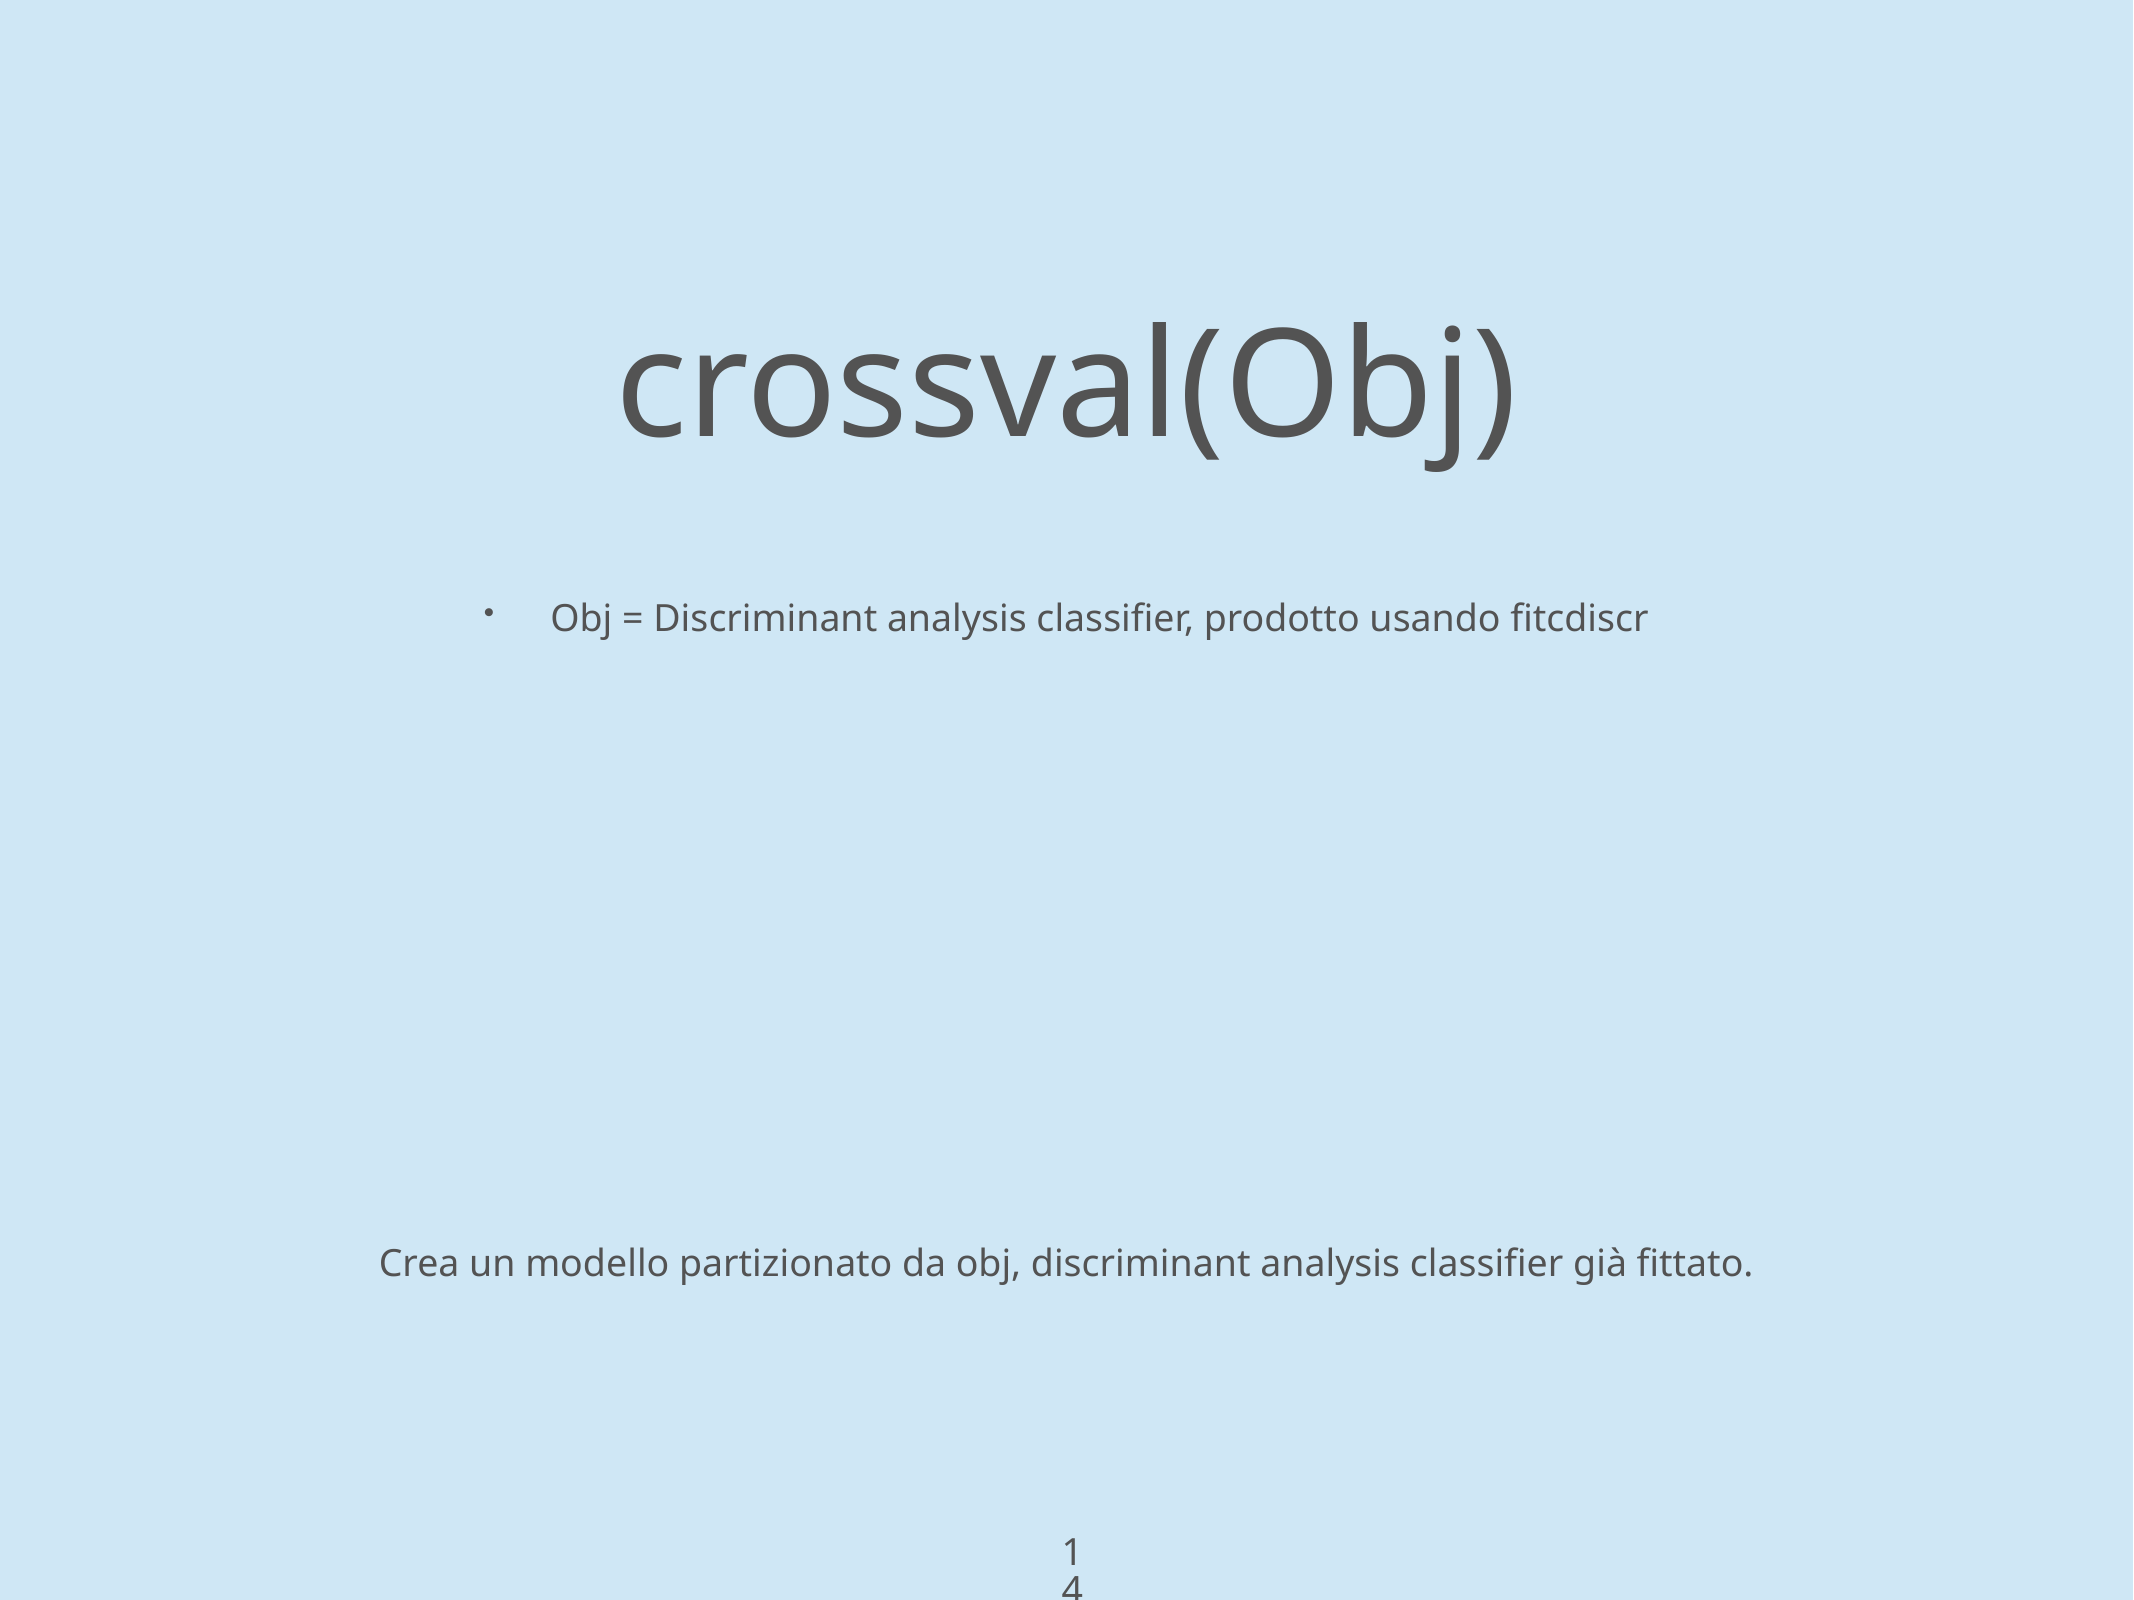

# crossval(Obj)
Obj = Discriminant analysis classifier, prodotto usando fitcdiscr
Crea un modello partizionato da obj, discriminant analysis classifier già fittato.